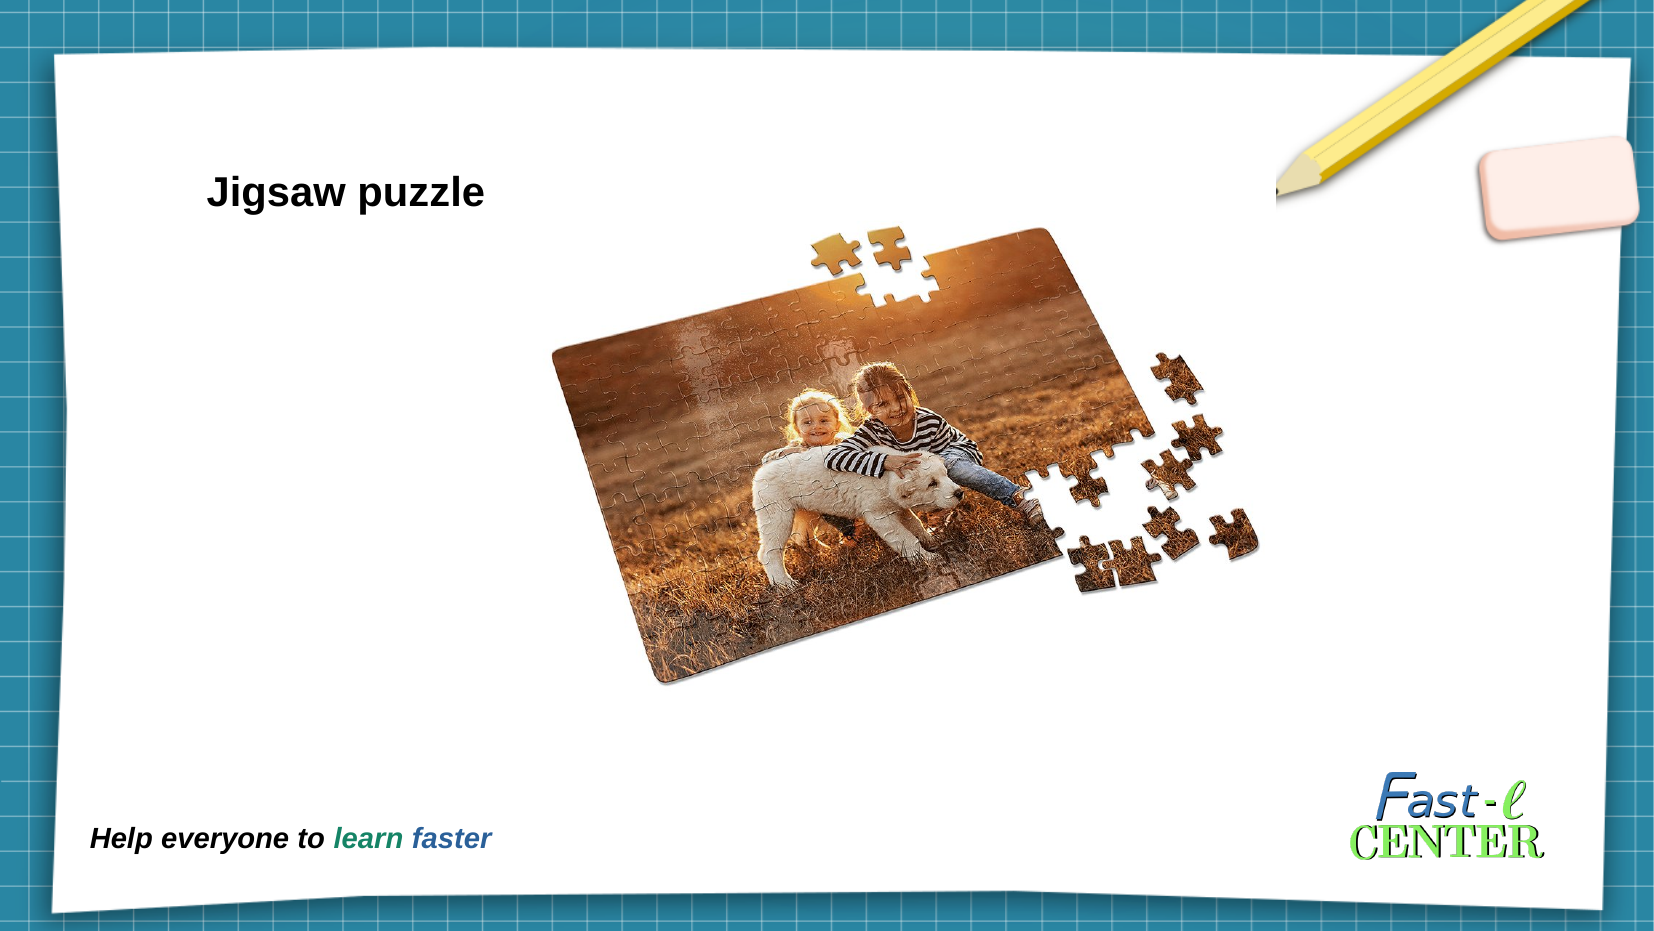

Jigsaw puzzle
Help everyone to learn faster